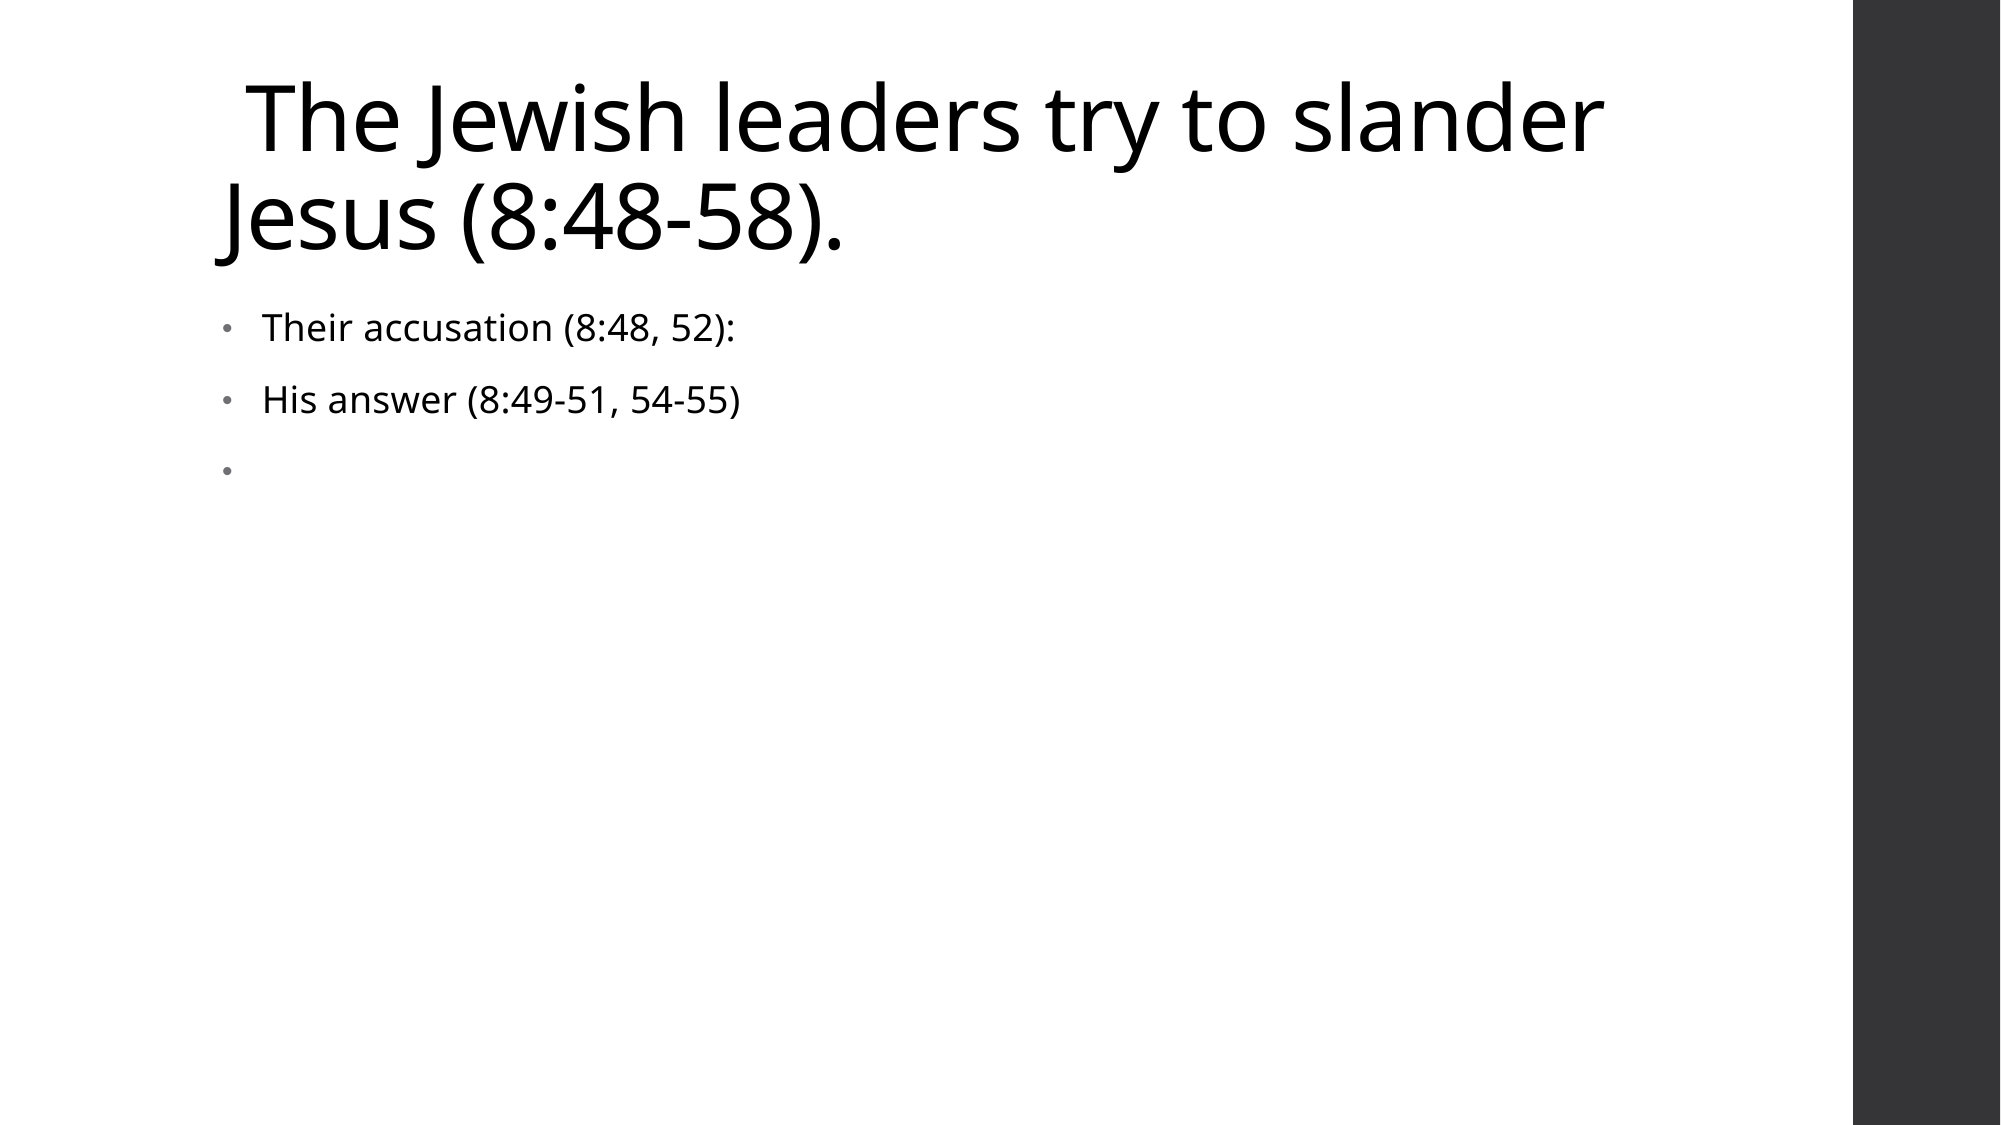

# The Jewish leaders try to slander Jesus (8:48-58).
 Their accusation (8:48, 52):
 His answer (8:49-51, 54-55)